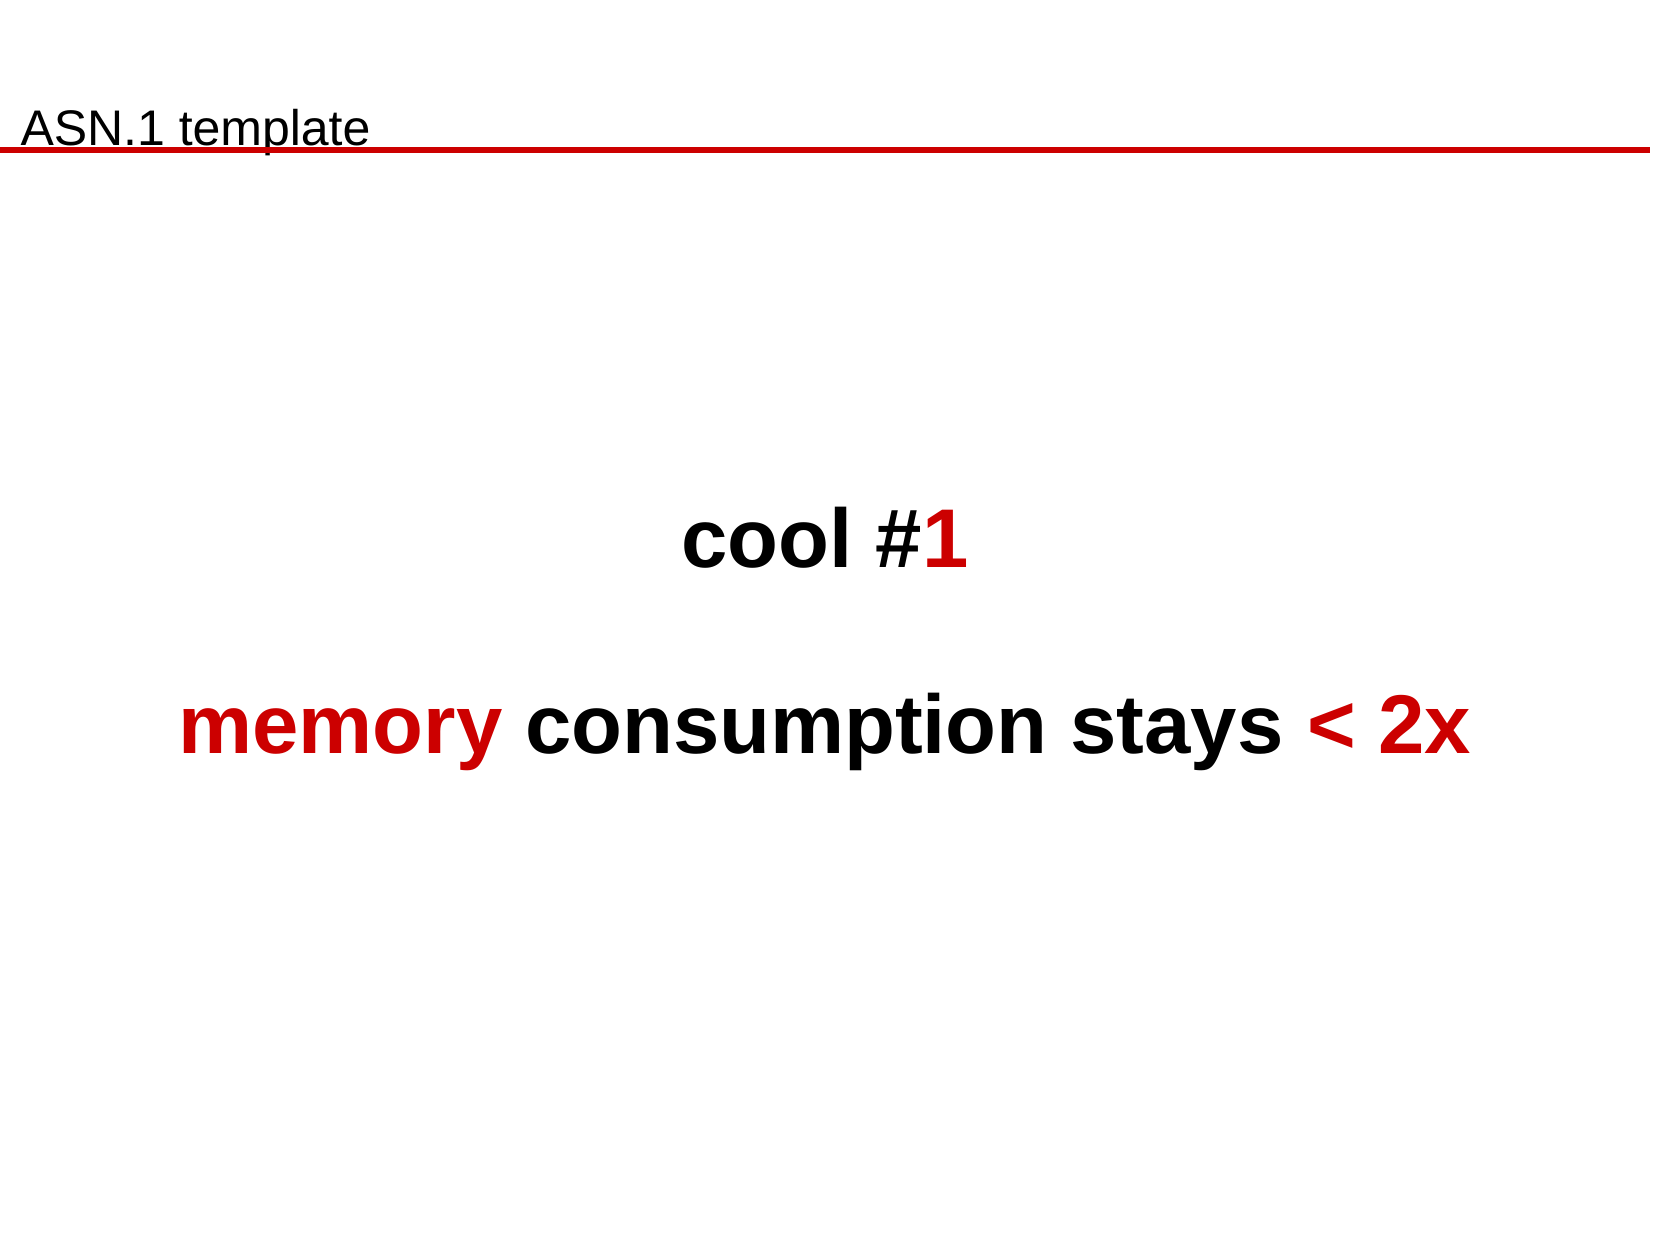

#
ASN.1 template
cool #1
memory consumption stays < 2x